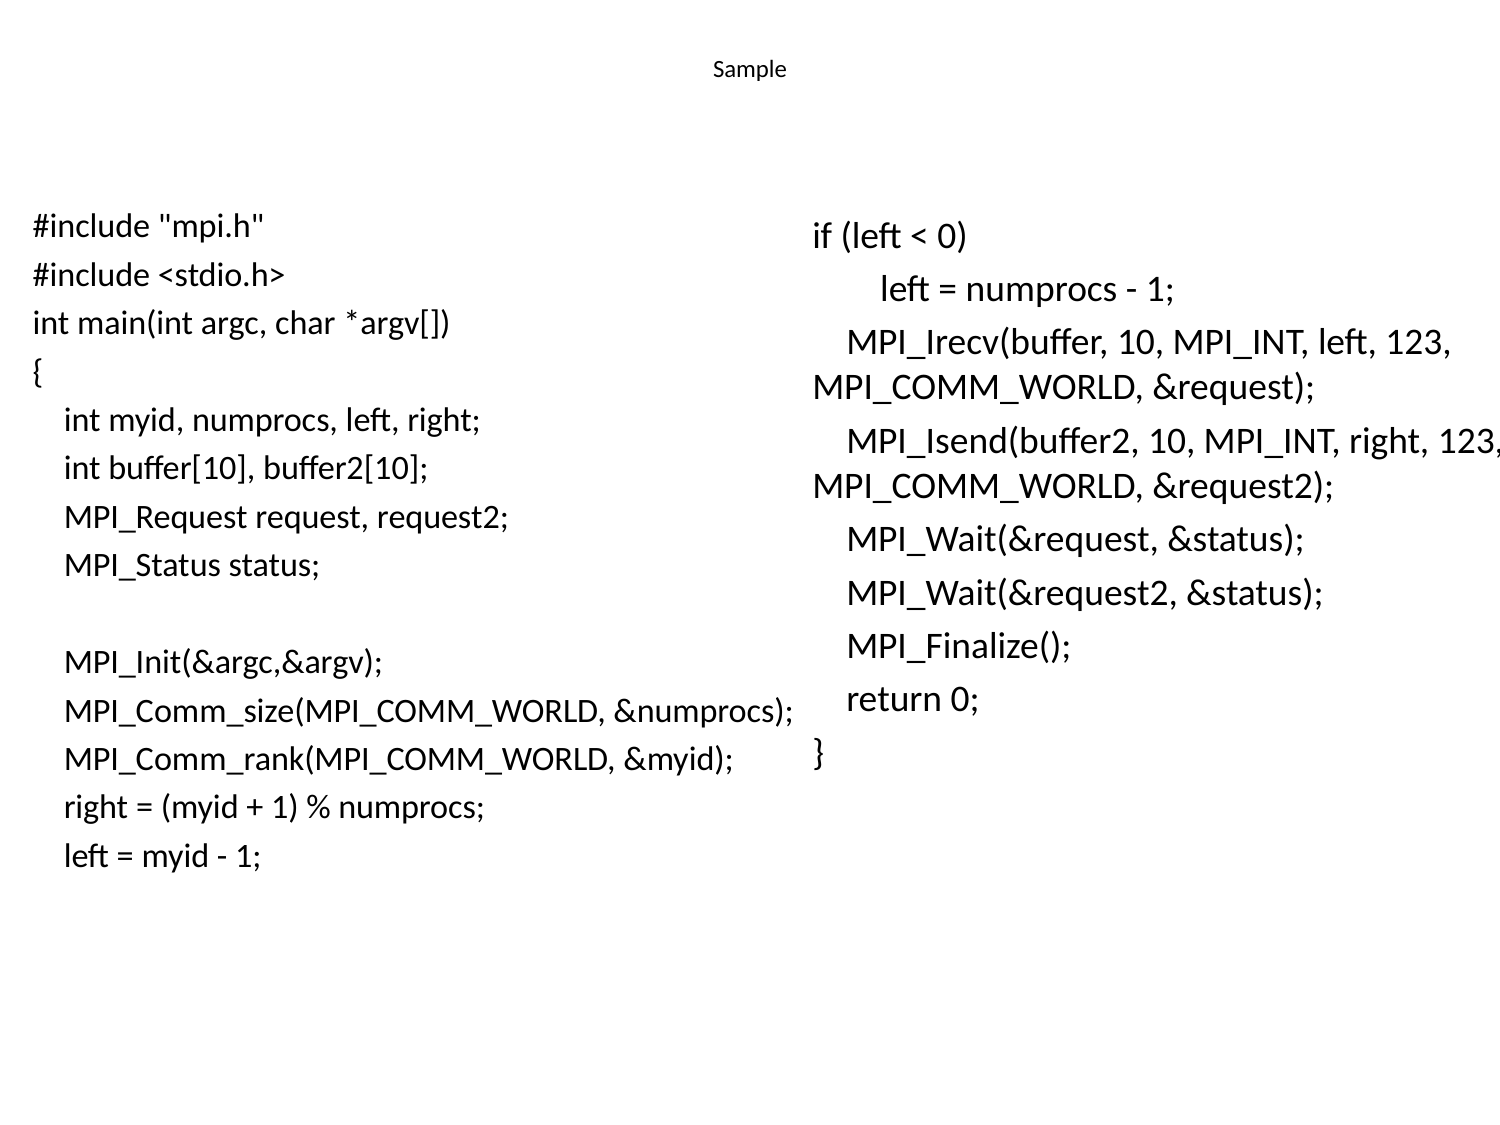

# Sample
#include "mpi.h"
#include <stdio.h>
int main(int argc, char *argv[])
{
 int myid, numprocs, left, right;
 int buffer[10], buffer2[10];
 MPI_Request request, request2;
 MPI_Status status;
 MPI_Init(&argc,&argv);
 MPI_Comm_size(MPI_COMM_WORLD, &numprocs);
 MPI_Comm_rank(MPI_COMM_WORLD, &myid);
 right = (myid + 1) % numprocs;
 left = myid - 1;
if (left < 0)
 left = numprocs - 1;
 MPI_Irecv(buffer, 10, MPI_INT, left, 123, MPI_COMM_WORLD, &request);
 MPI_Isend(buffer2, 10, MPI_INT, right, 123, MPI_COMM_WORLD, &request2);
 MPI_Wait(&request, &status);
 MPI_Wait(&request2, &status);
 MPI_Finalize();
 return 0;
}